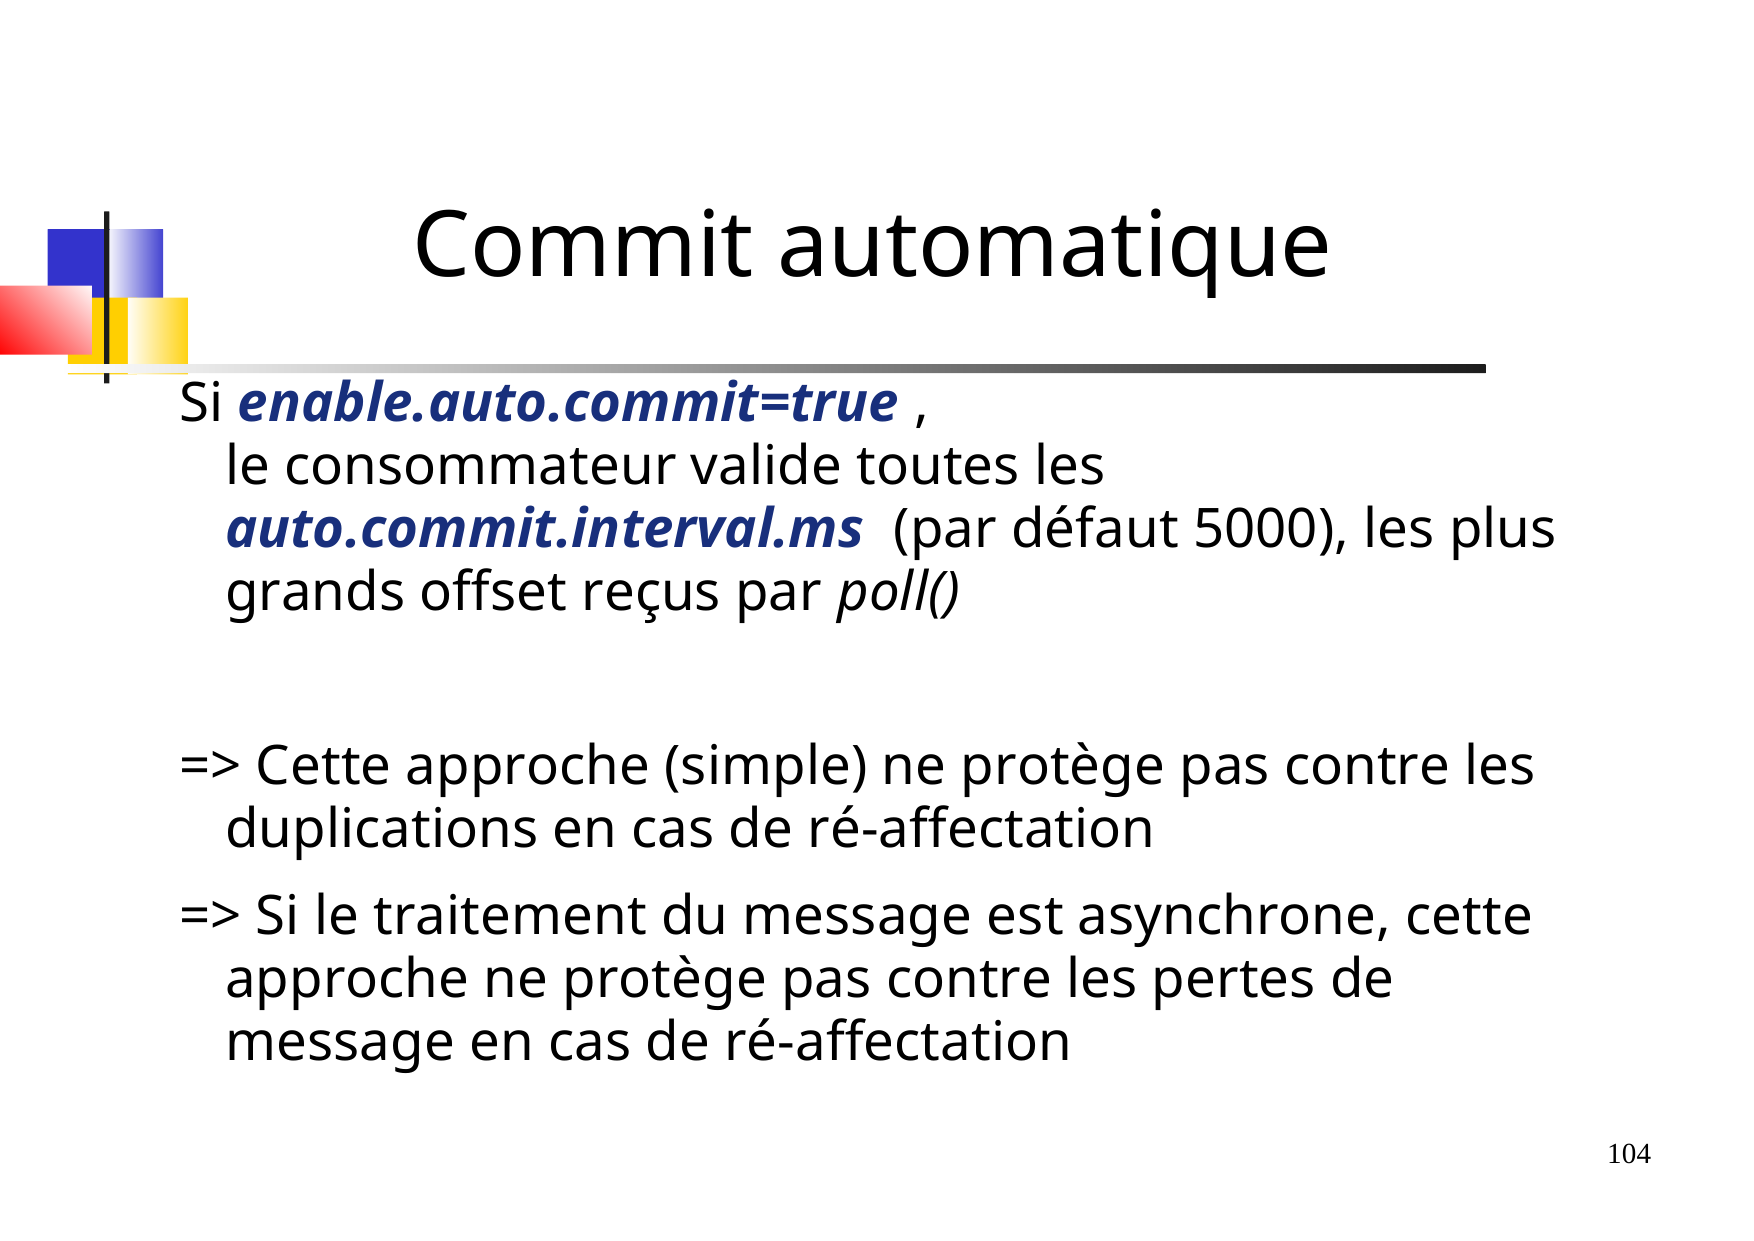

# Commit automatique
Si enable.auto.commit=true ,
le consommateur valide toutes les auto.commit.interval.ms (par défaut 5000), les plus grands offset reçus par poll()
=> Cette approche (simple) ne protège pas contre les duplications en cas de ré-affectation
=> Si le traitement du message est asynchrone, cette approche ne protège pas contre les pertes de message en cas de ré-affectation